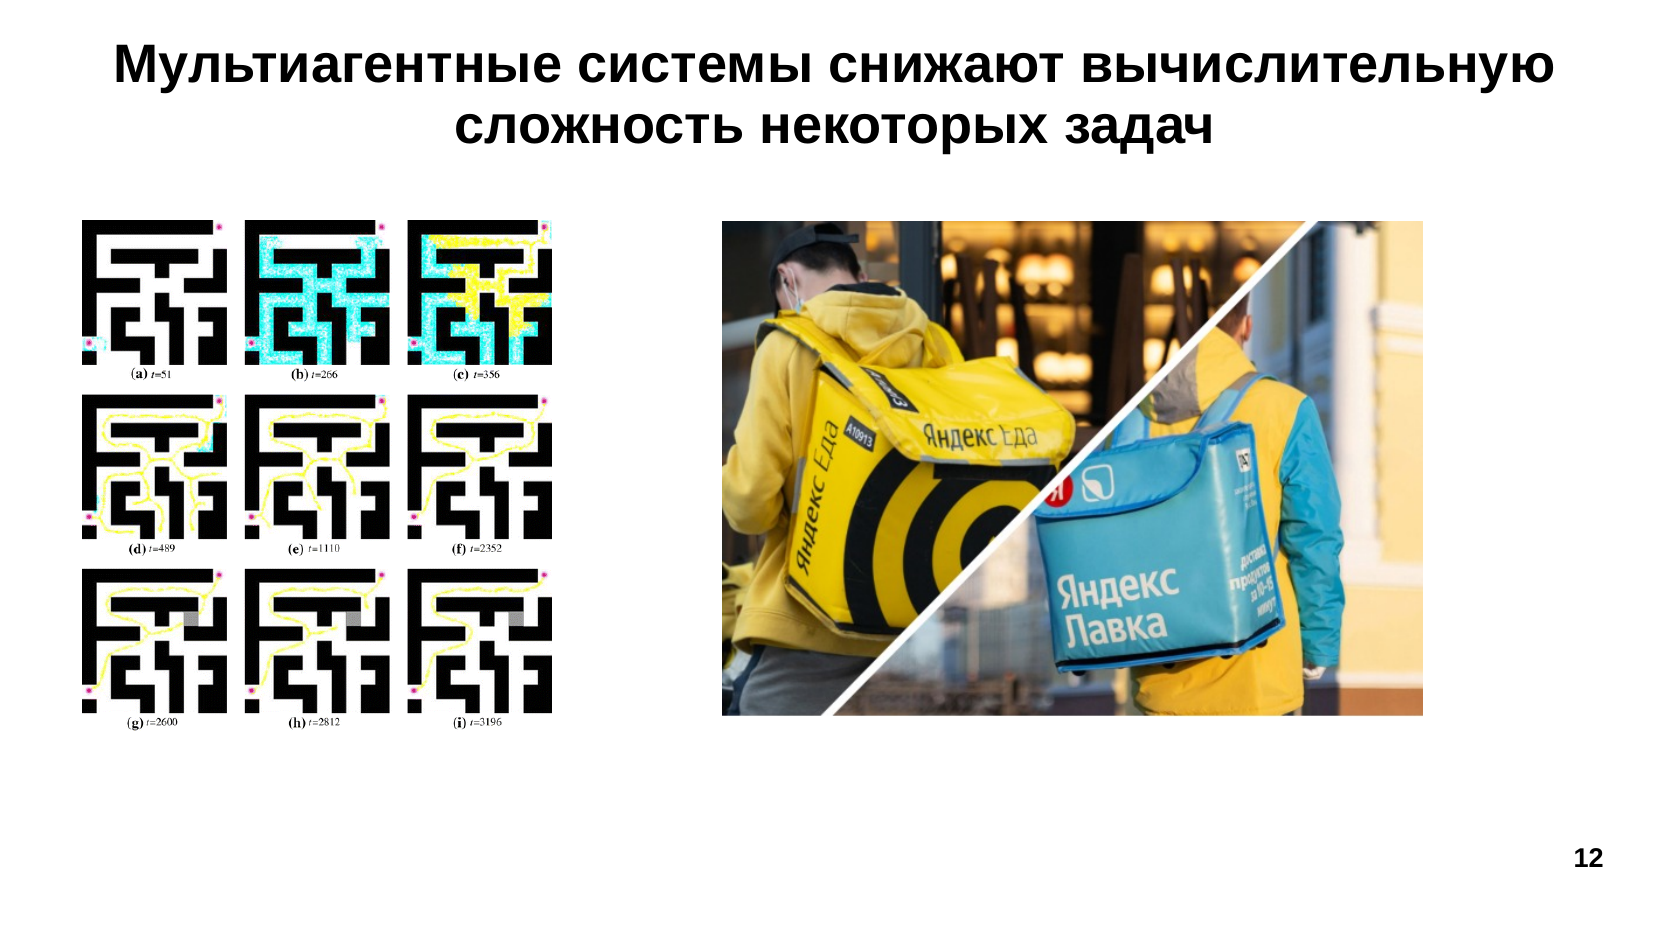

# Мультиагентные системы снижают вычислительную сложность некоторых задач
12